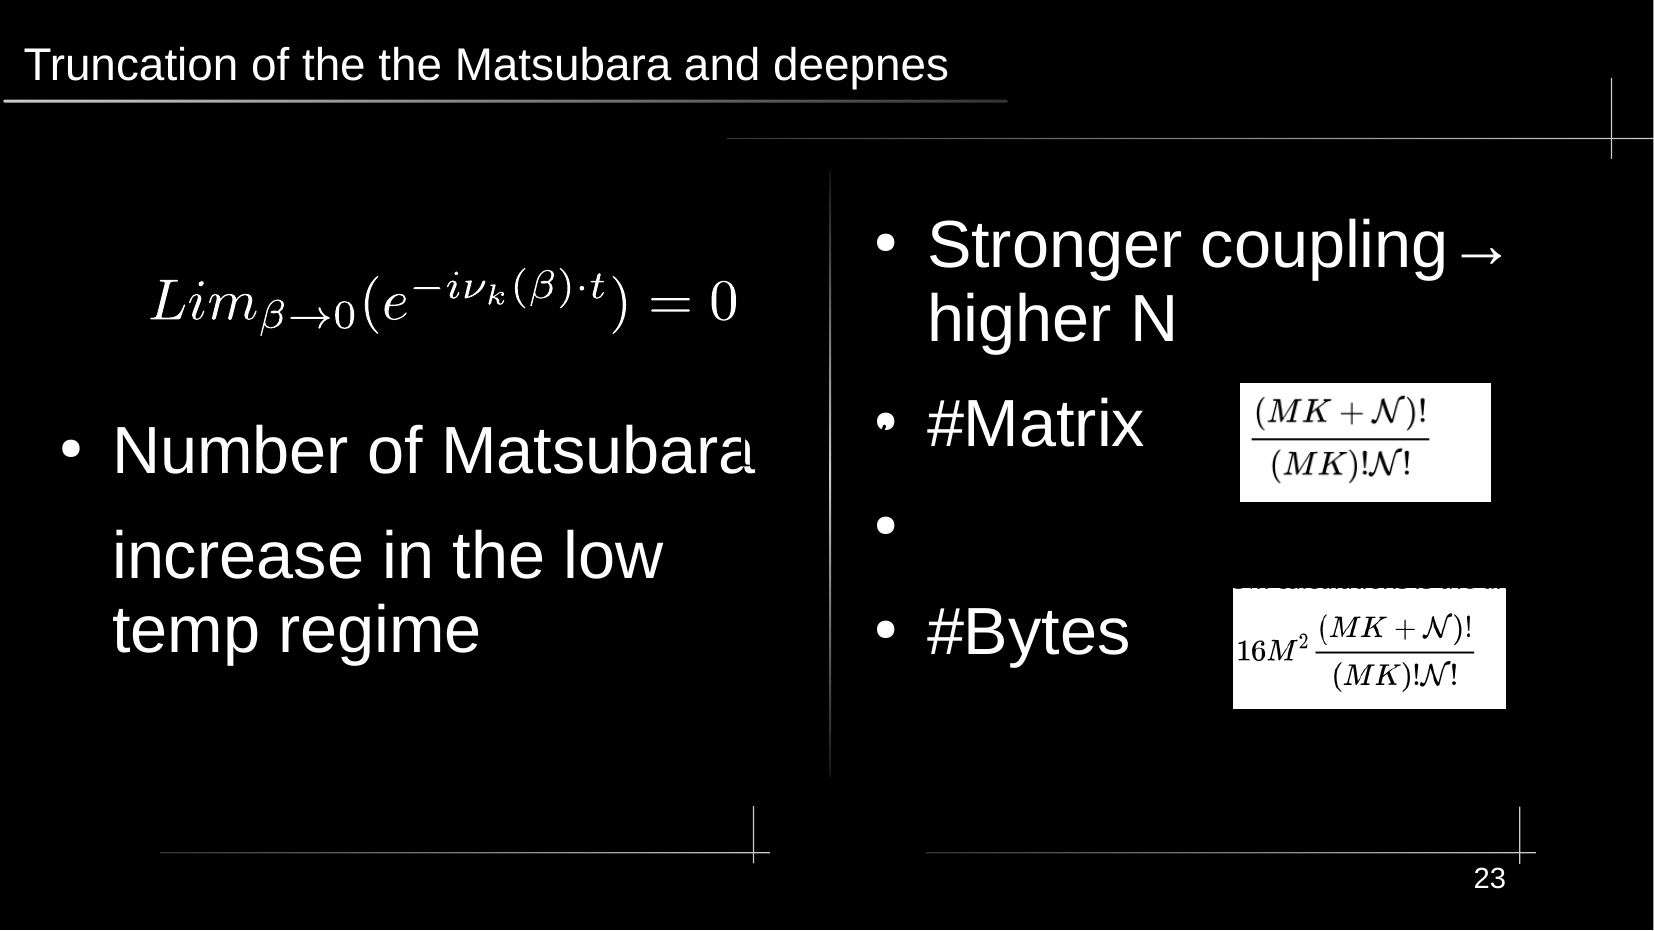

# Truncation of the the Matsubara and deepnes
Stronger coupling→ higher N
#Matrix
#Bytes
Number of Matsubara
increase in the low temp regime
23